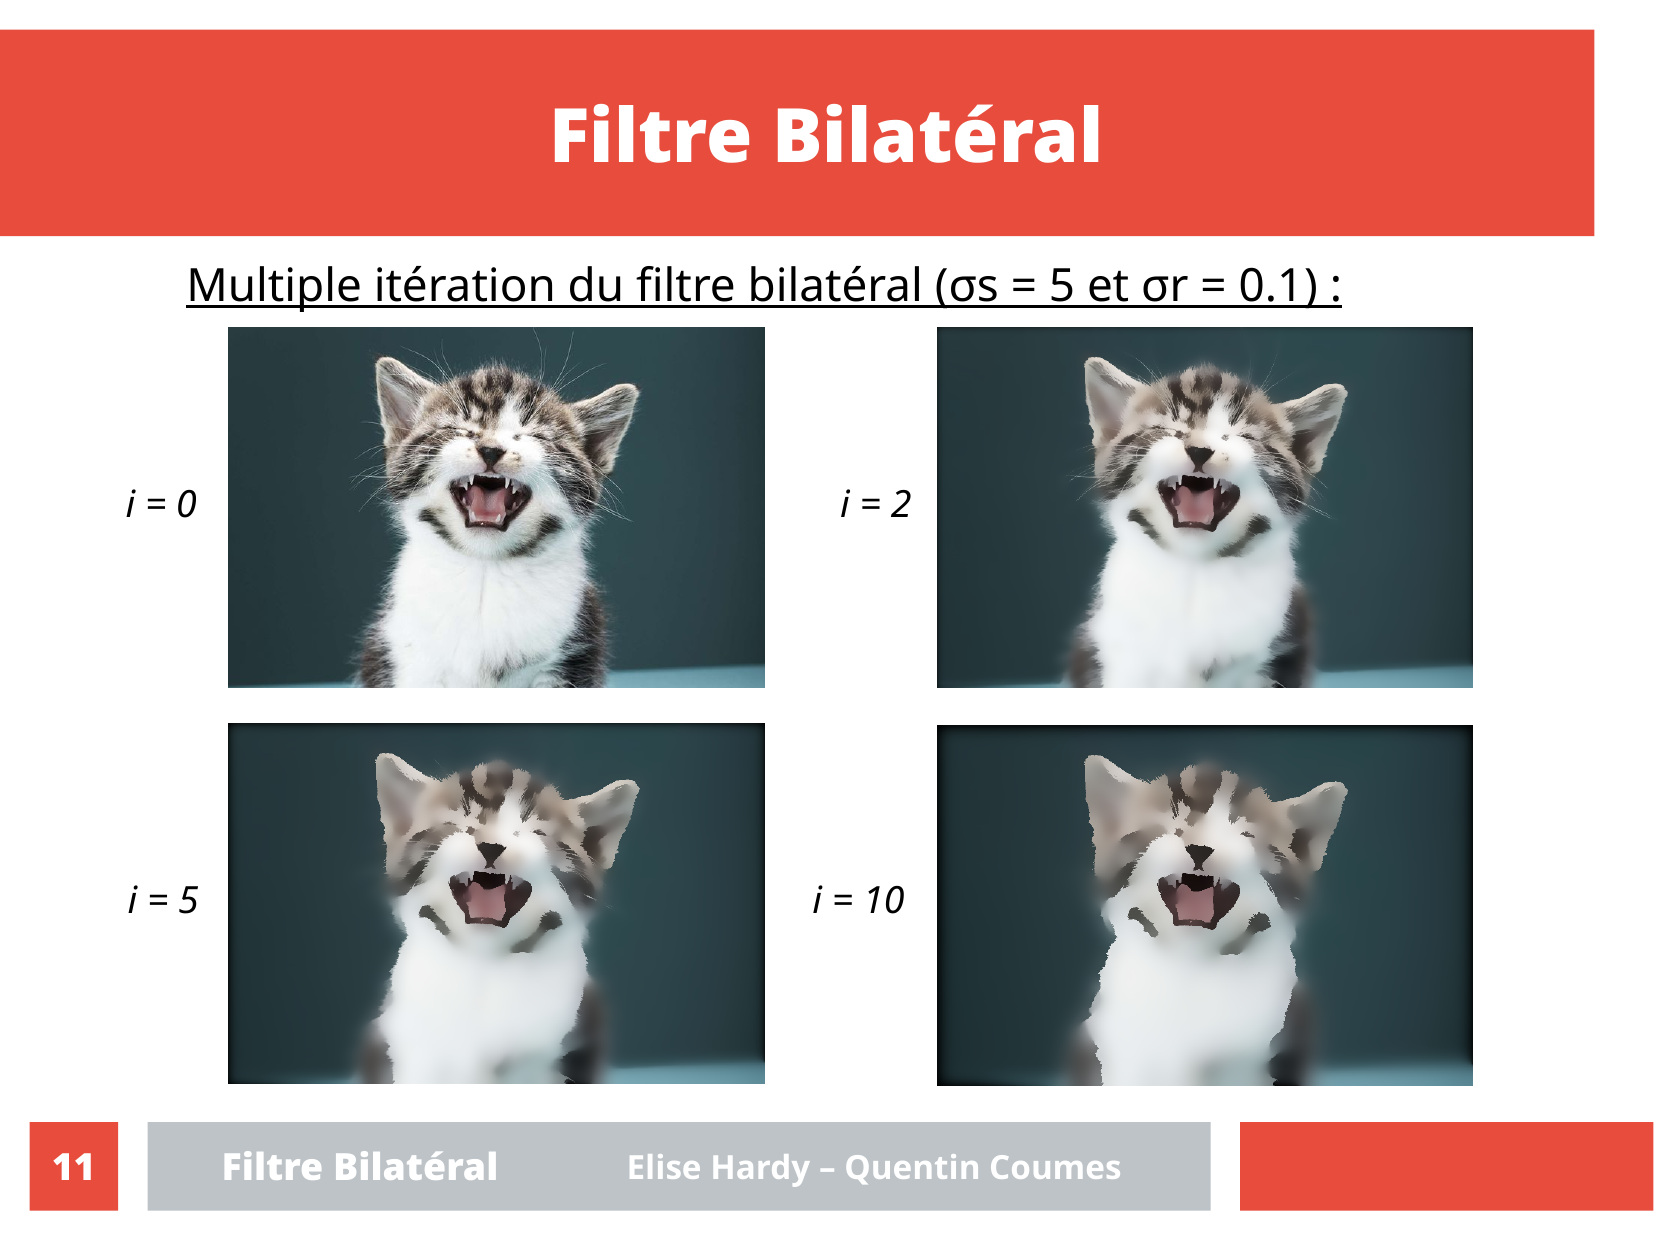

# Filtre Bilatéral
Multiple itération du filtre bilatéral (σs = 5 et σr = 0.1) :
i = 0
i = 2
i = 10
i = 5
11